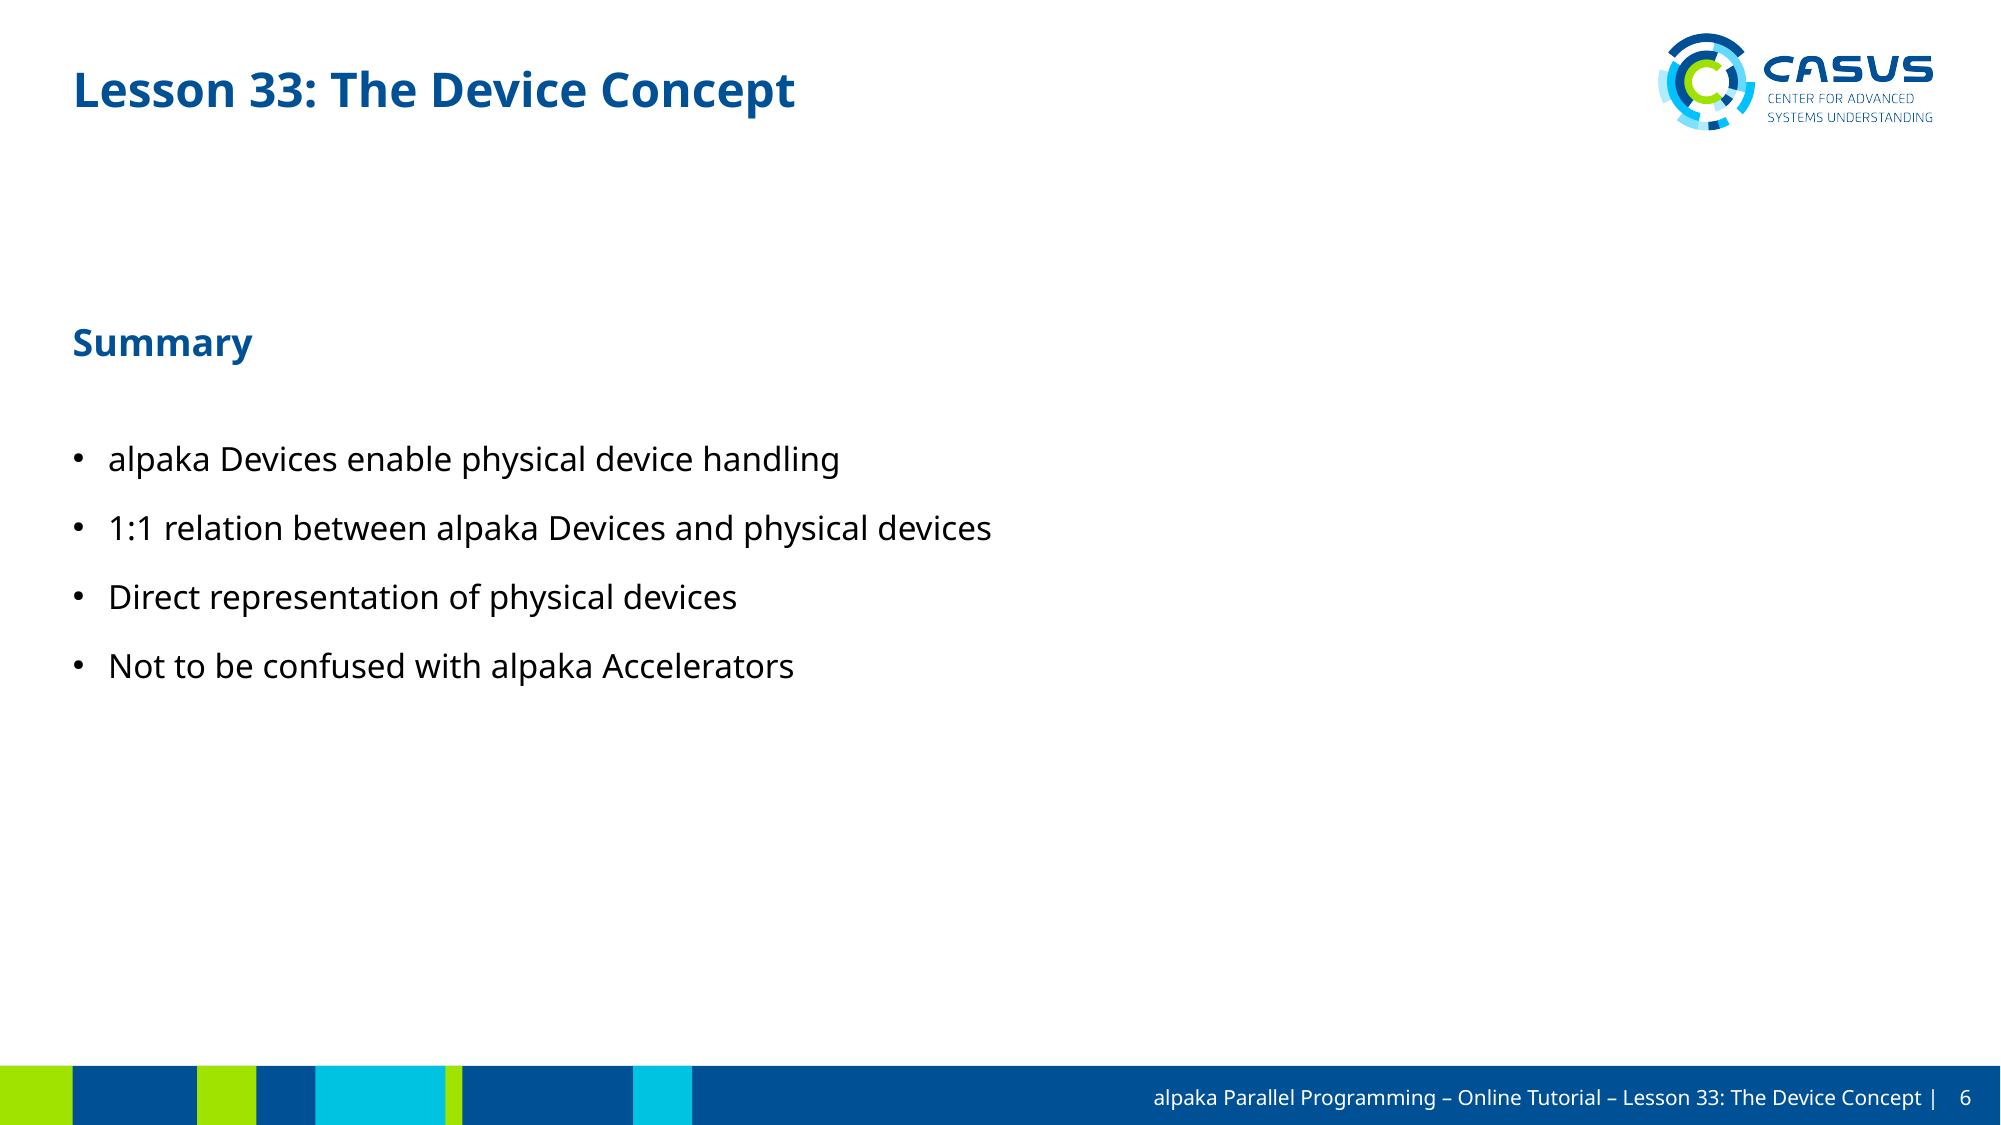

# Lesson 33: The Device Concept
Summary
alpaka Devices enable physical device handling
1:1 relation between alpaka Devices and physical devices
Direct representation of physical devices
Not to be confused with alpaka Accelerators
alpaka Parallel Programming – Online Tutorial – Lesson 33: The Device Concept
6